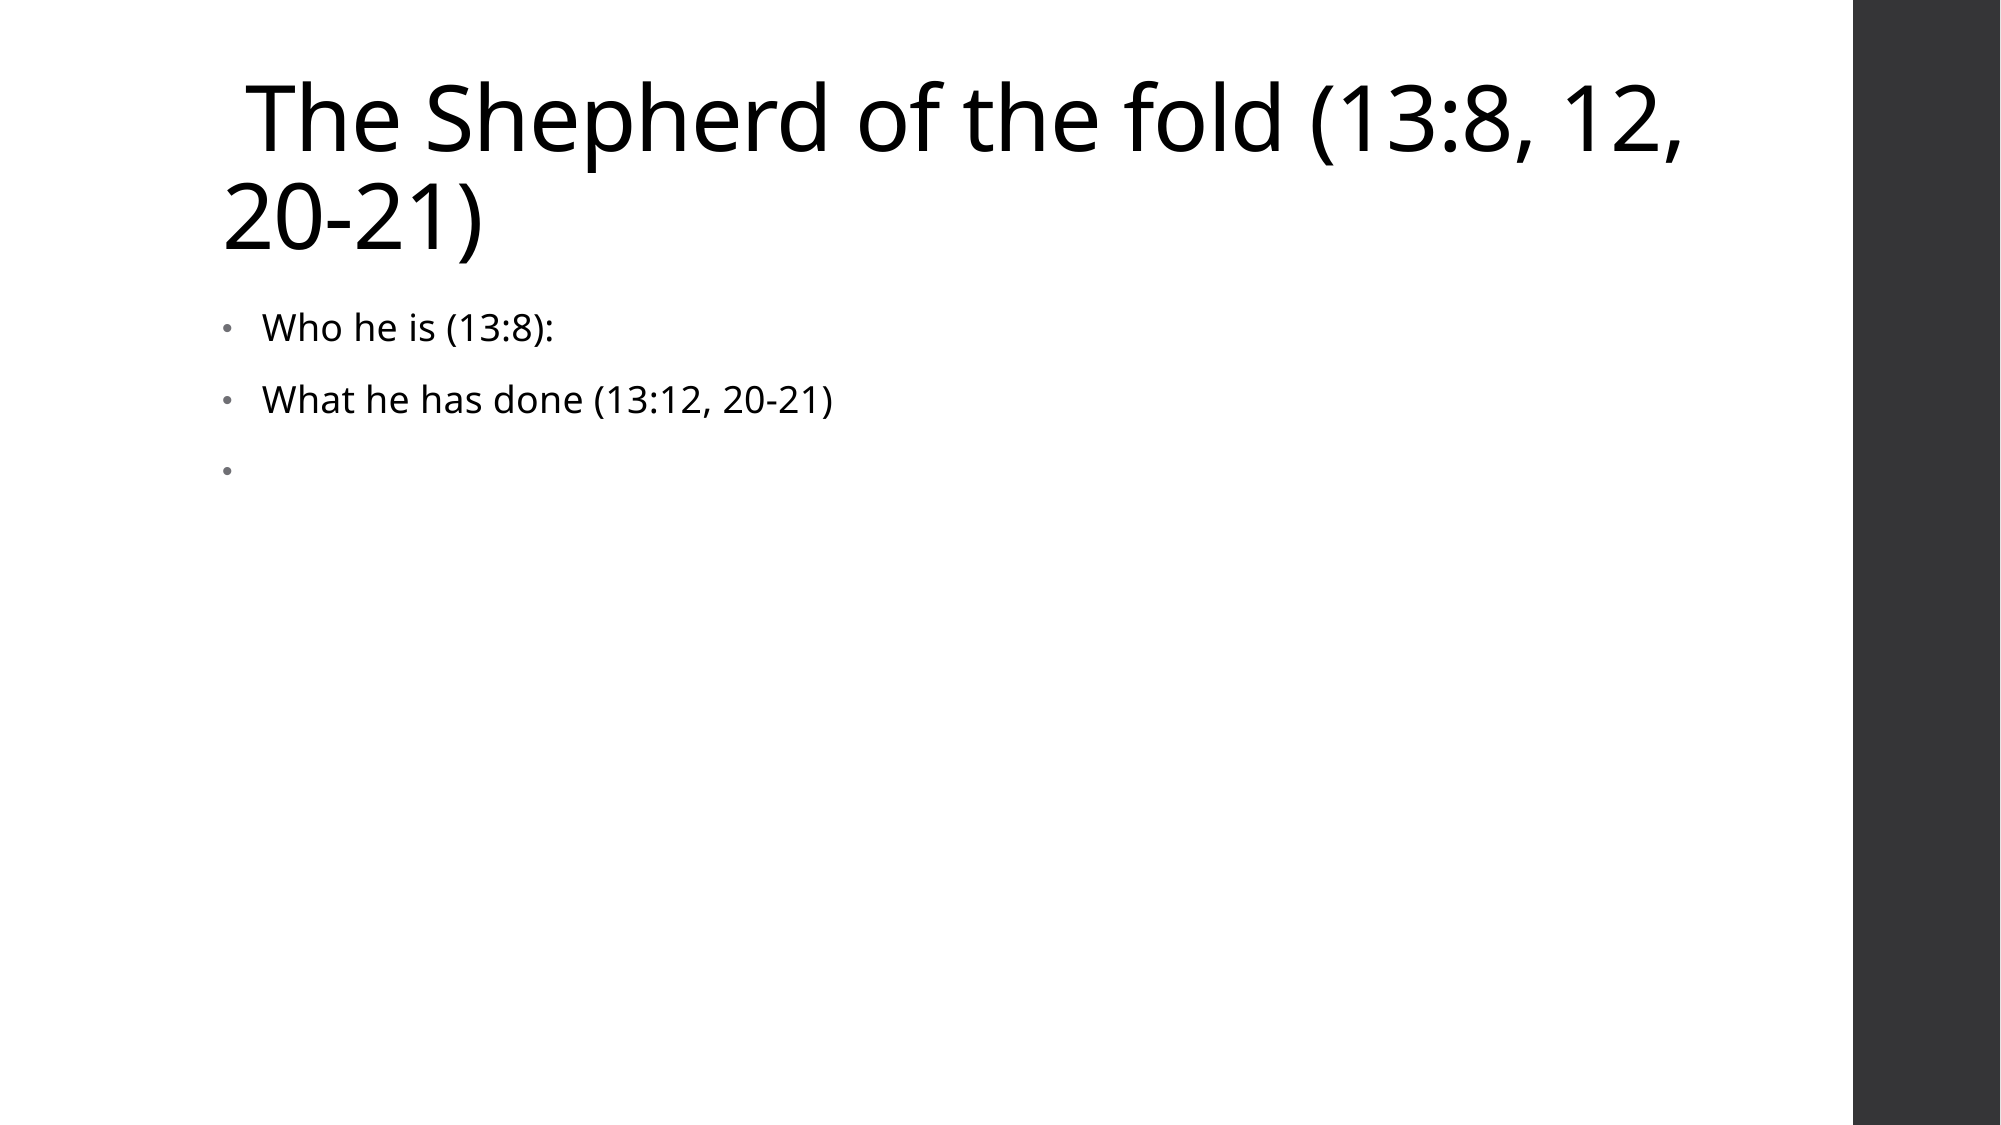

# The Shepherd of the fold (13:8, 12, 20-21)
 Who he is (13:8):
 What he has done (13:12, 20-21)